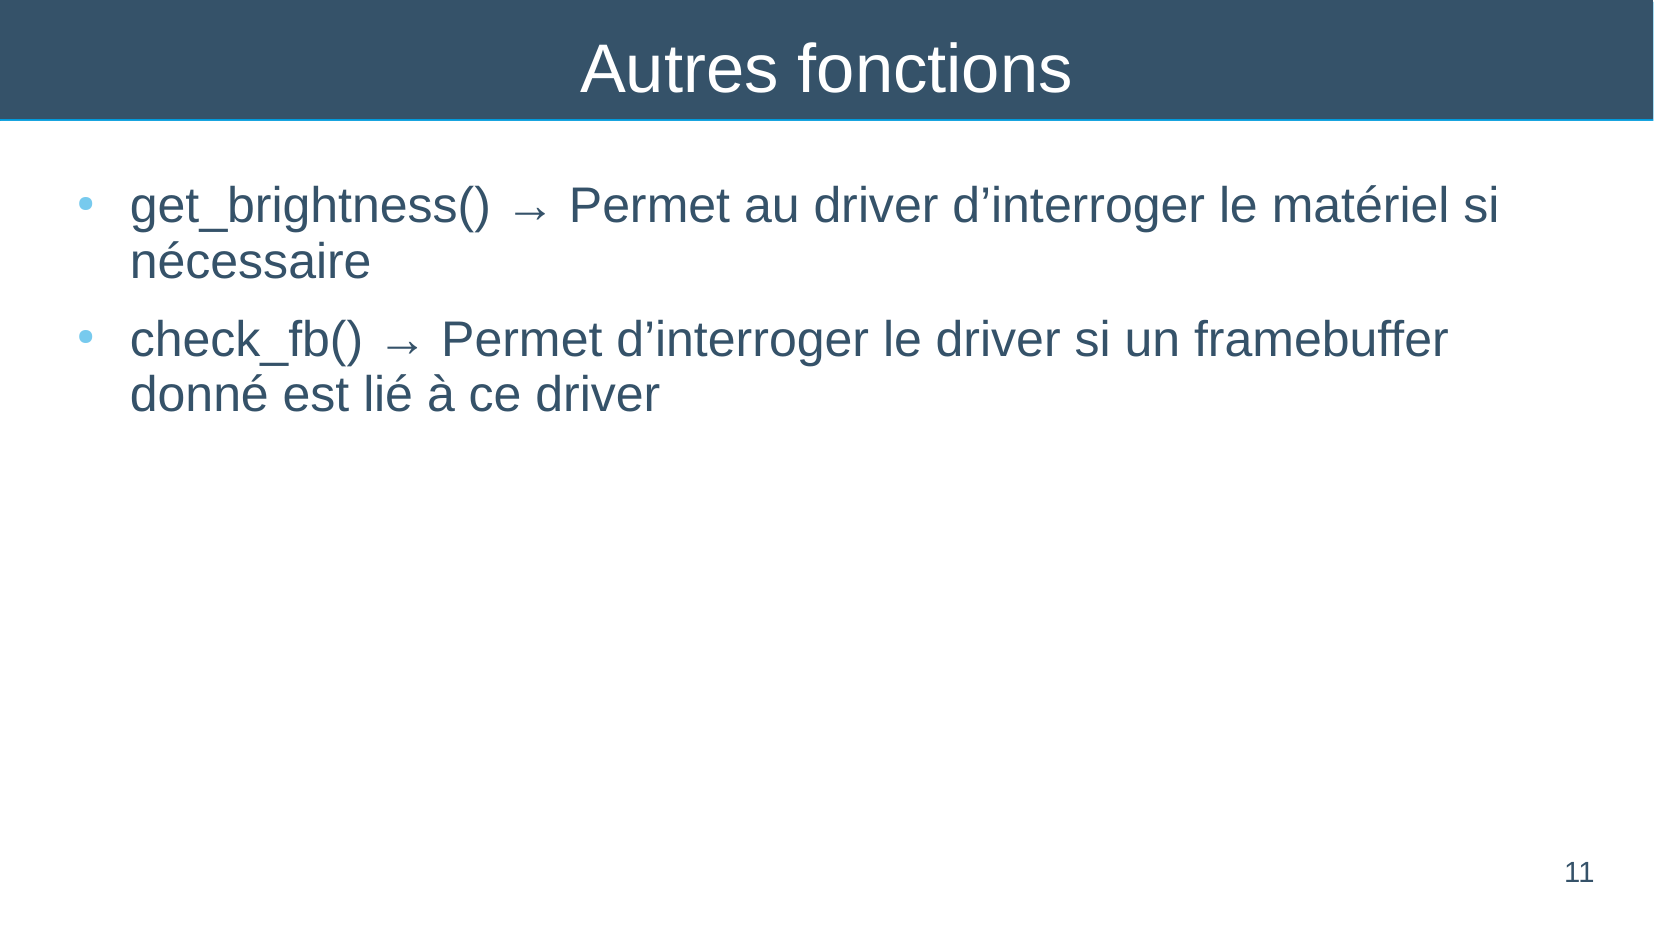

# Autres fonctions
get_brightness() → Permet au driver d’interroger le matériel si nécessaire
check_fb() → Permet d’interroger le driver si un framebuffer donné est lié à ce driver
11